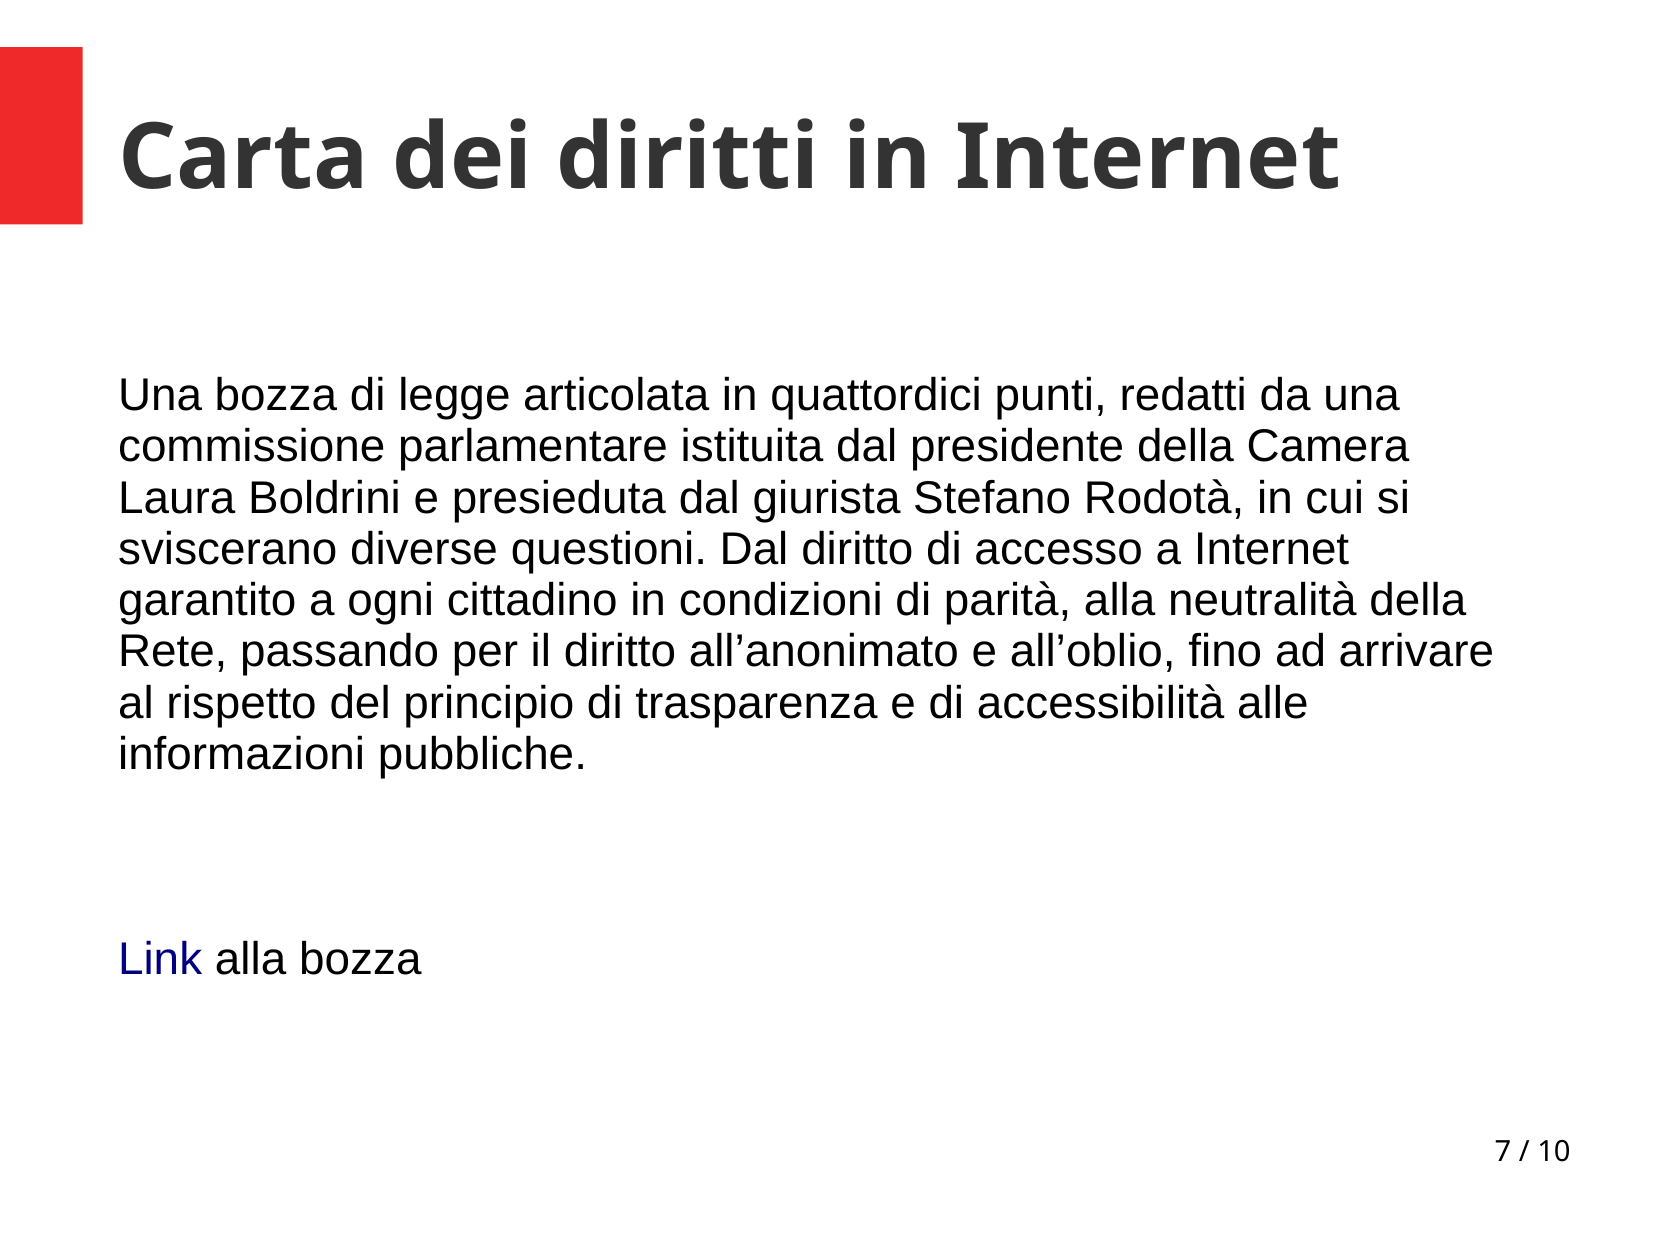

# Carta dei diritti in Internet
Una bozza di legge articolata in quattordici punti, redatti da una commissione parlamentare istituita dal presidente della Camera Laura Boldrini e presieduta dal giurista Stefano Rodotà, in cui si sviscerano diverse questioni. Dal diritto di accesso a Internet garantito a ogni cittadino in condizioni di parità, alla neutralità della Rete, passando per il diritto all’anonimato e all’oblio, fino ad arrivare al rispetto del principio di trasparenza e di accessibilità alle informazioni pubbliche.
Link alla bozza
7